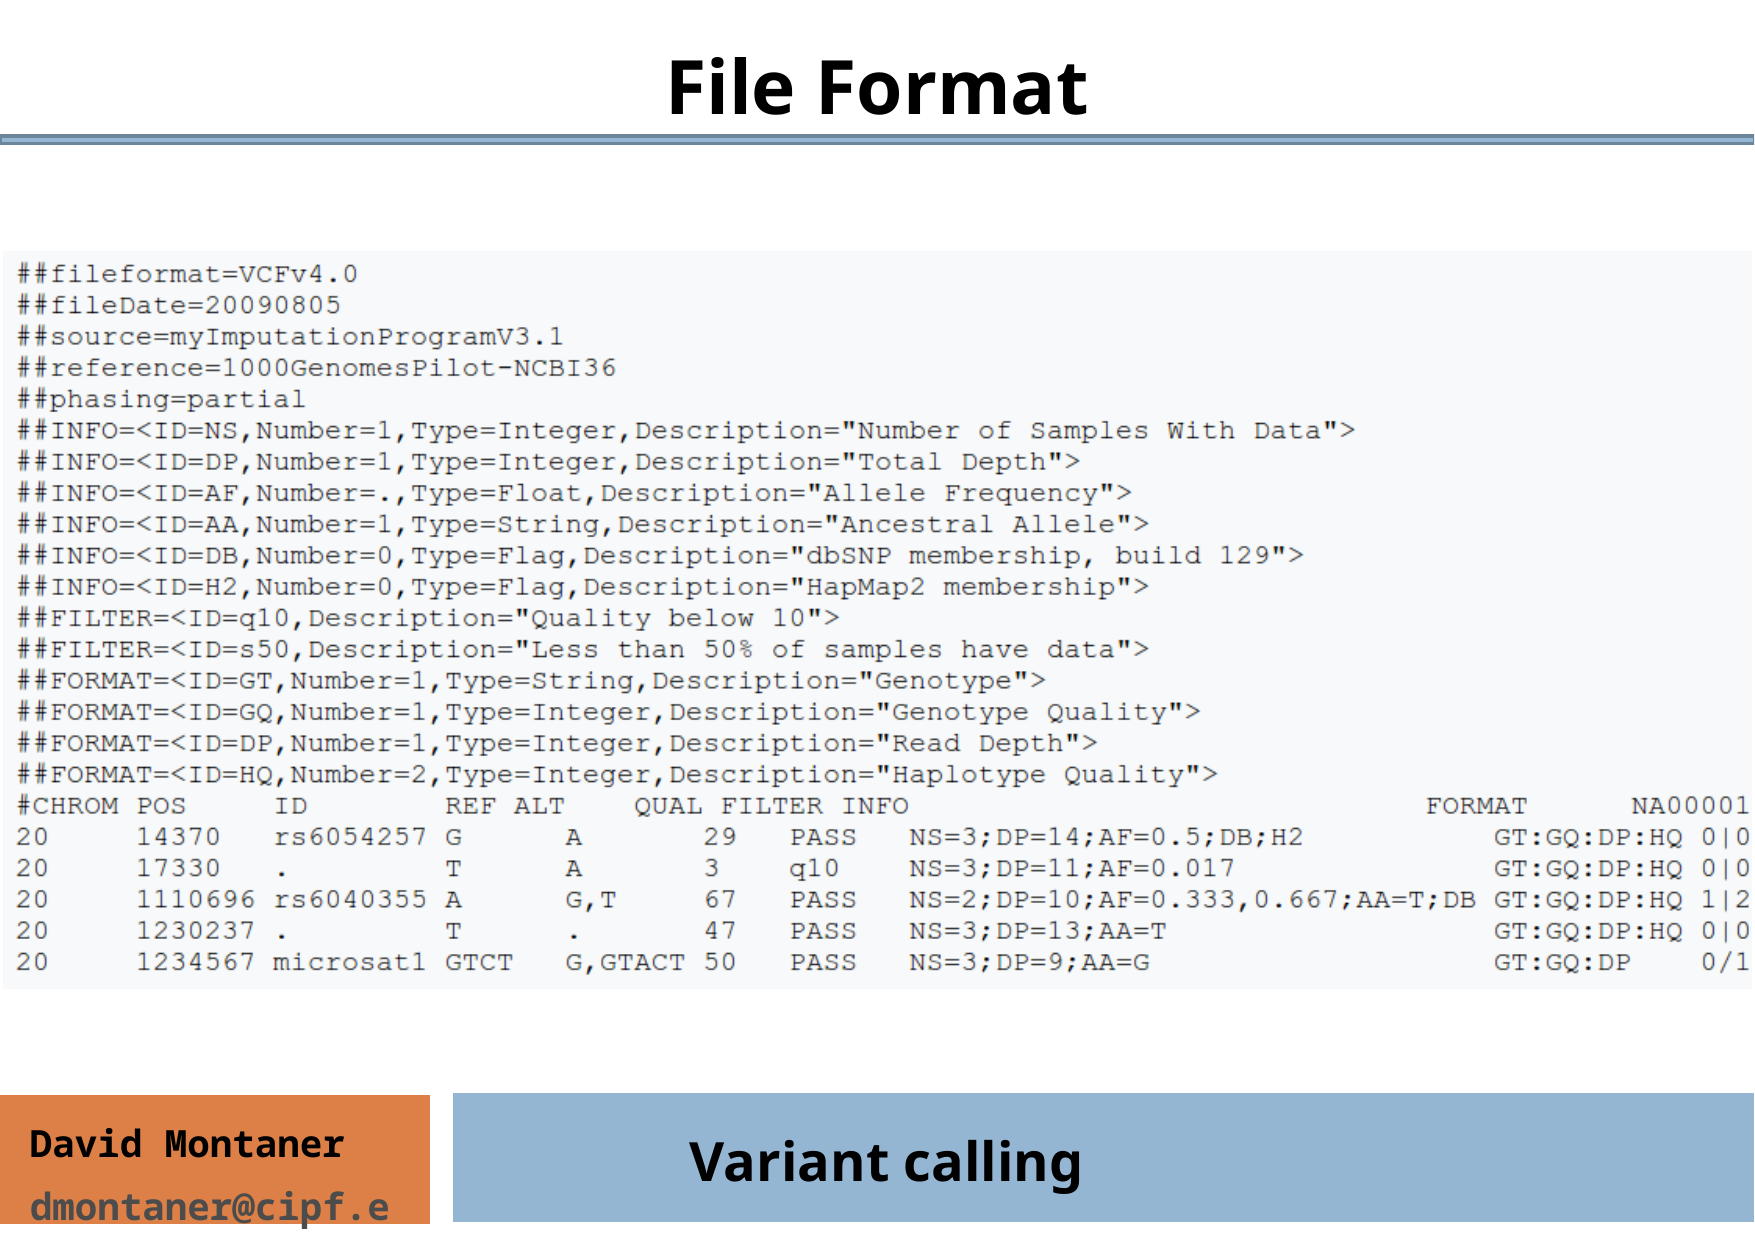

File Format
David Montaner
dmontaner@cipf.es
Variant calling